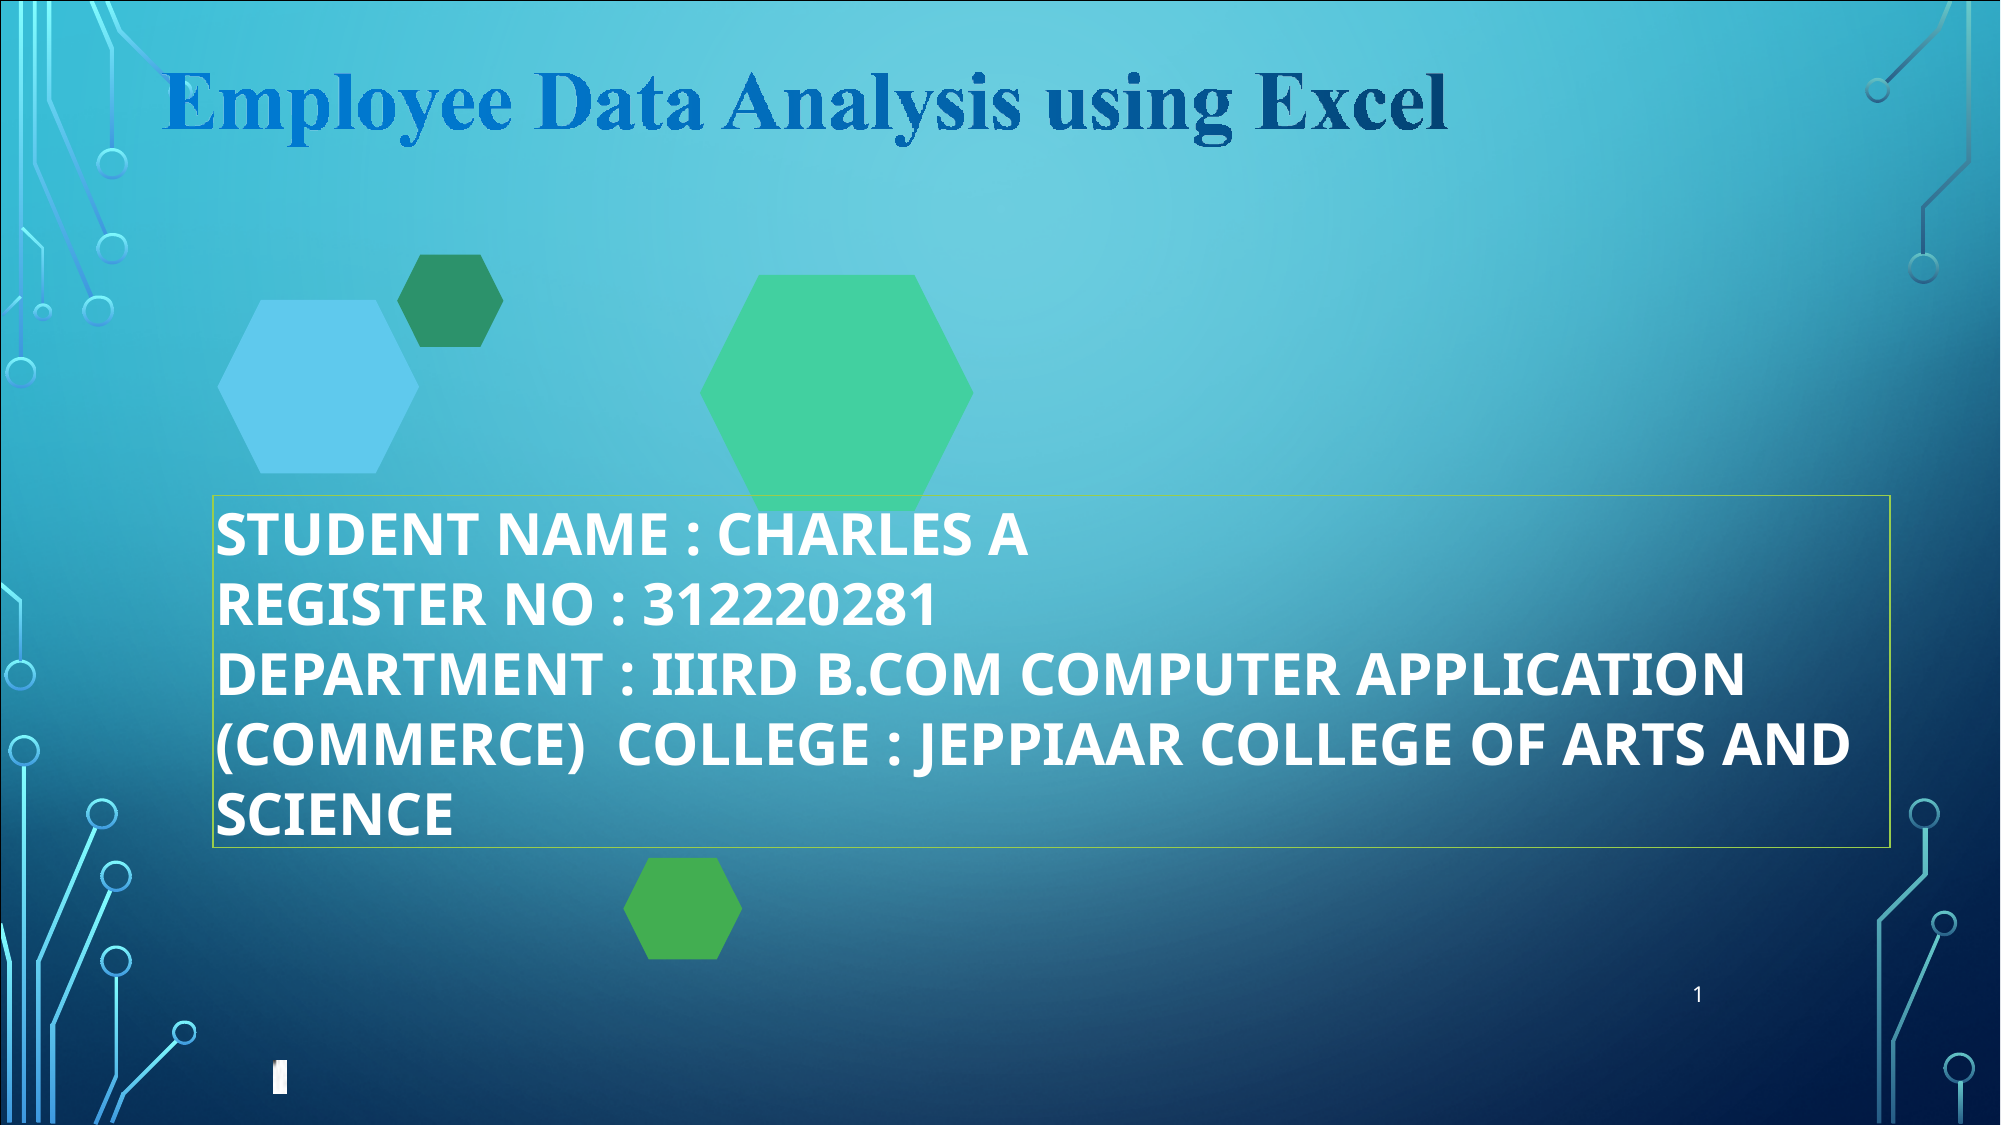

# Student Name : Charles A Register No : 312220281
Department : IIIrd B.com Computer Application (Commerce) College : Jeppiaar College of Arts and Science